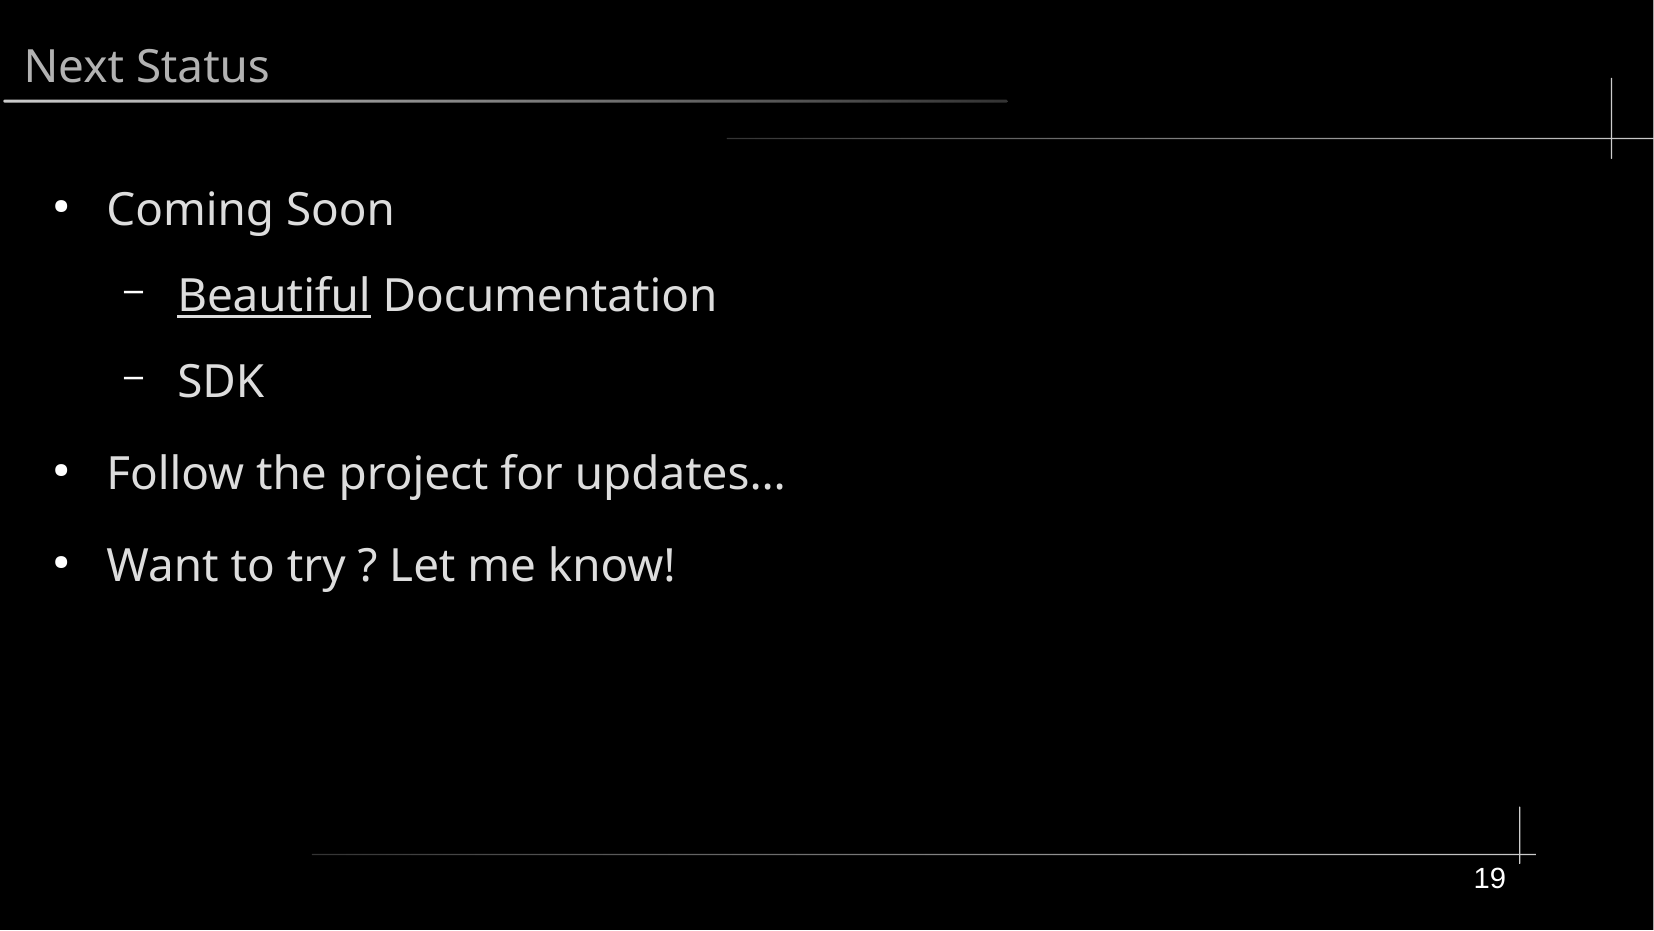

# Next Status
Coming Soon
Beautiful Documentation
SDK
Follow the project for updates…
Want to try ? Let me know!
19